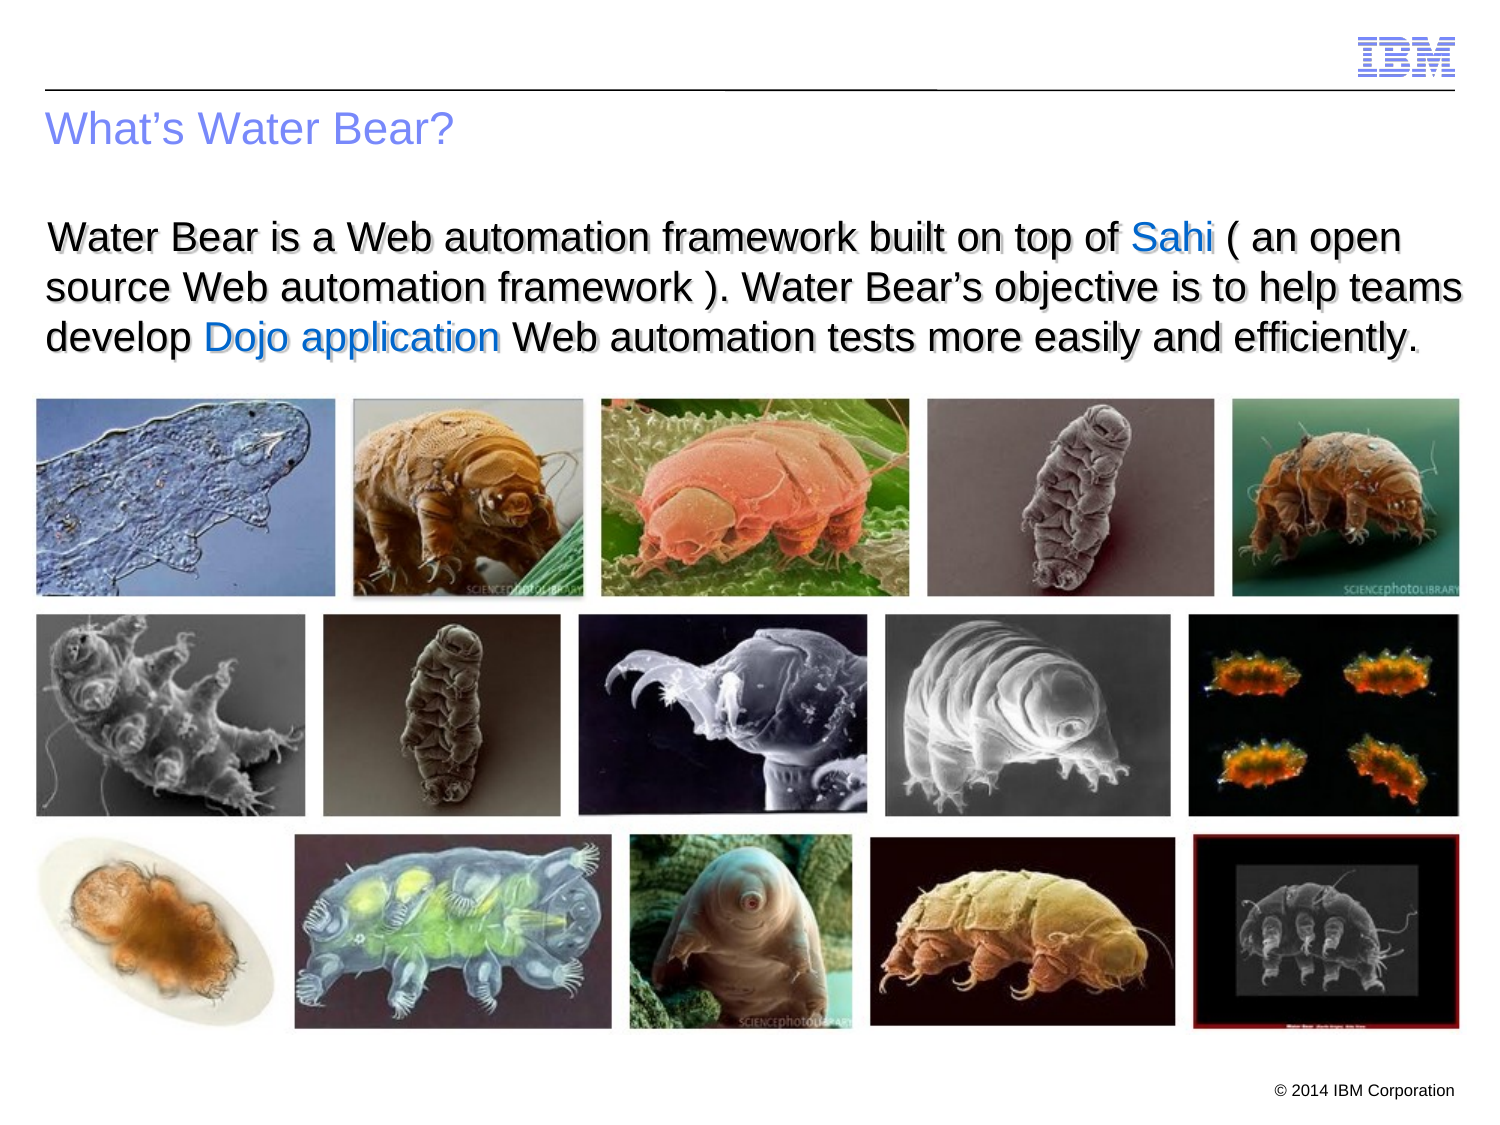

# What’s Water Bear?
 Water Bear is a Web automation framework built on top of Sahi ( an open source Web automation framework ). Water Bear’s objective is to help teams develop Dojo application Web automation tests more easily and efficiently.